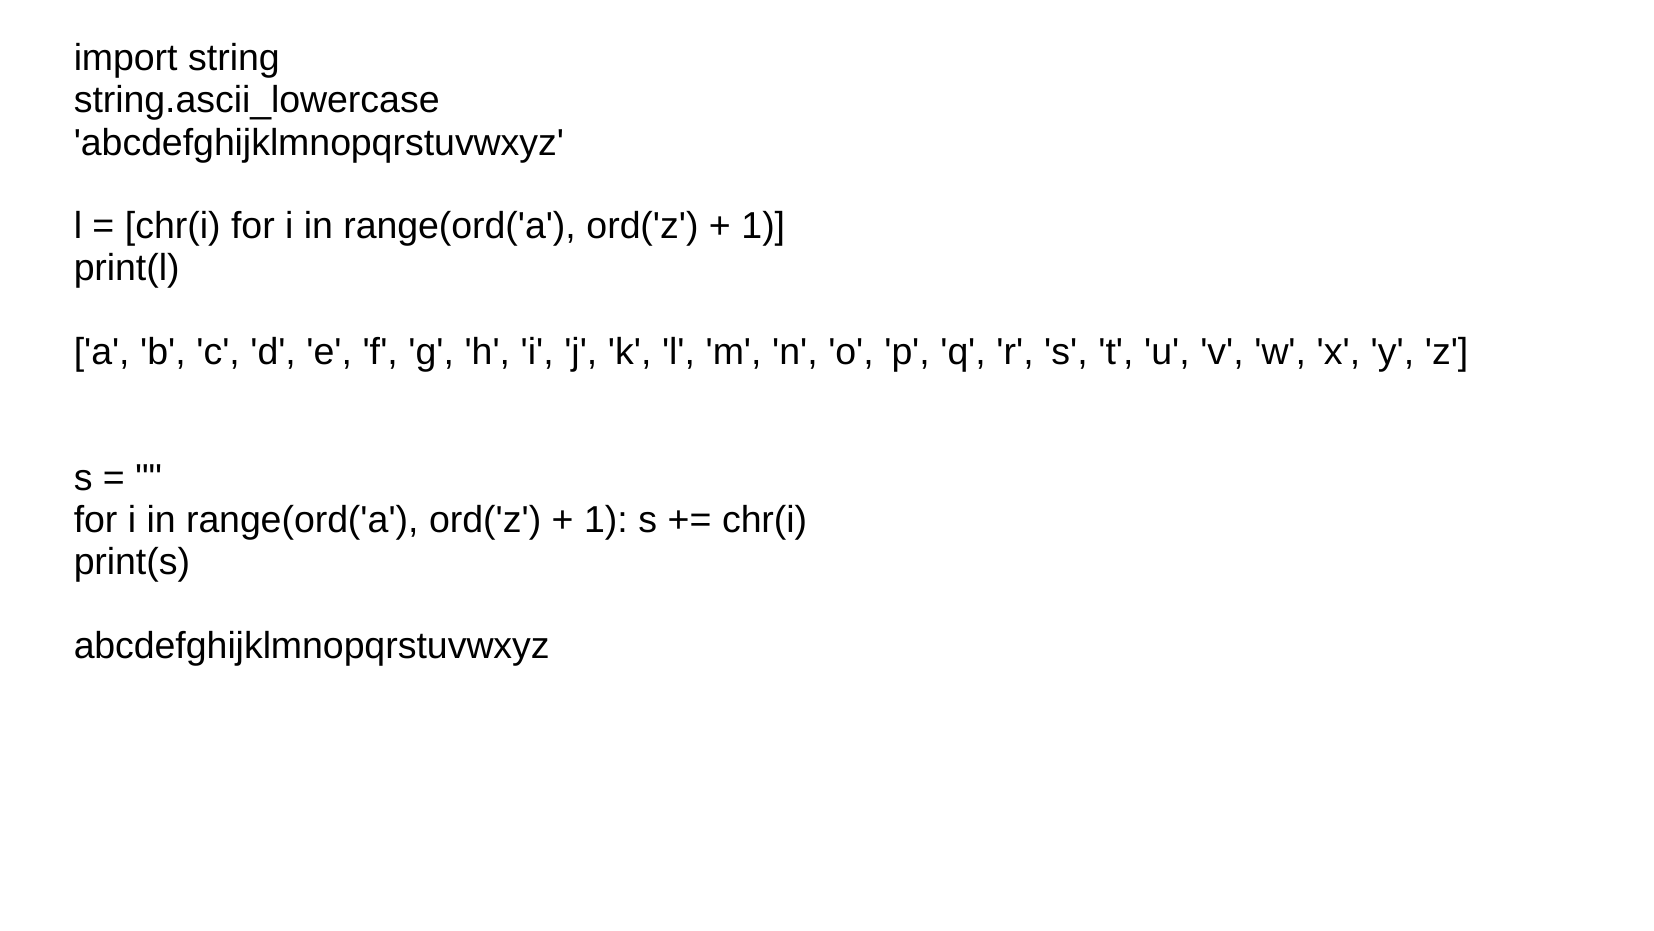

import string
string.ascii_lowercase
'abcdefghijklmnopqrstuvwxyz'
l = [chr(i) for i in range(ord('a'), ord('z') + 1)]
print(l)
['a', 'b', 'c', 'd', 'e', 'f', 'g', 'h', 'i', 'j', 'k', 'l', 'm', 'n', 'o', 'p', 'q', 'r', 's', 't', 'u', 'v', 'w', 'x', 'y', 'z']
s = ""
for i in range(ord('a'), ord('z') + 1): s += chr(i)
print(s)
abcdefghijklmnopqrstuvwxyz